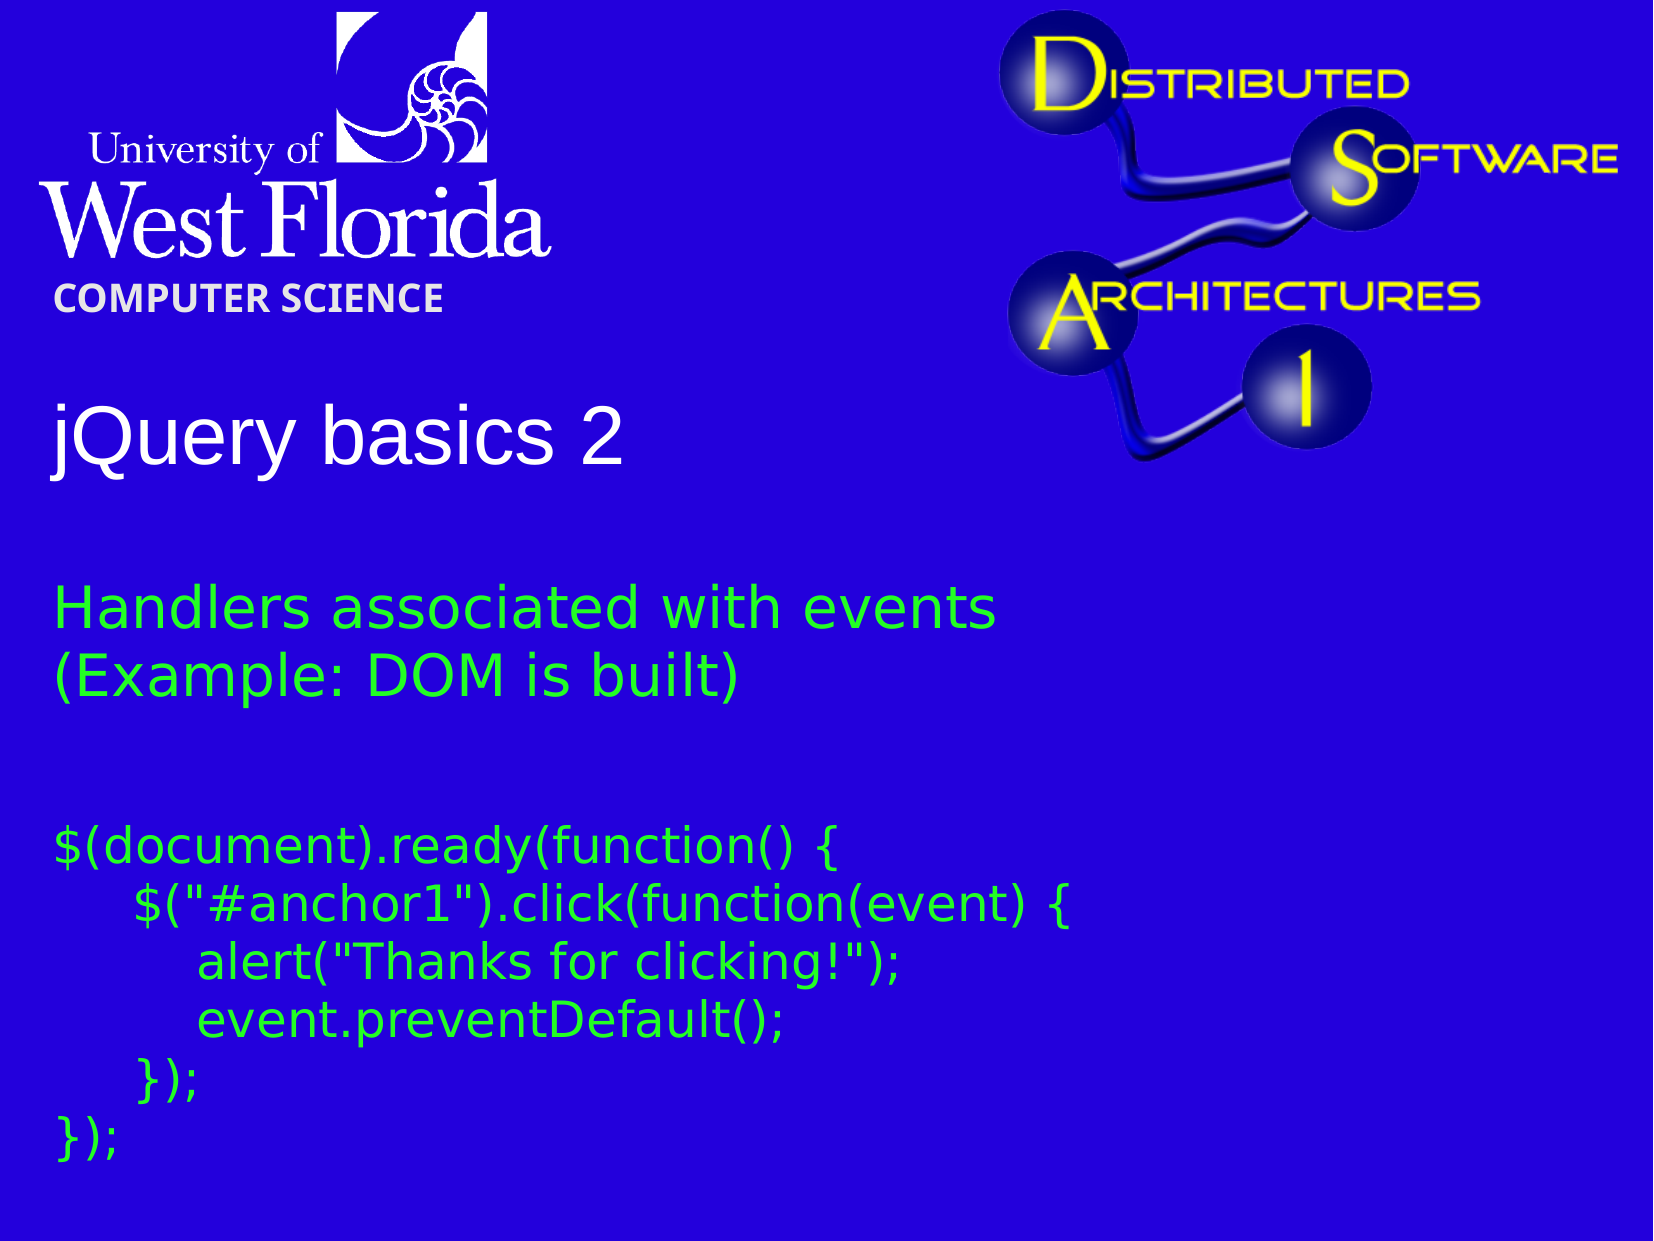

COMPUTER SCIENCE
jQuery basics 2
Handlers associated with events
(Example: DOM is built)
$(document).ready(function() {
 $("#anchor1").click(function(event) {
 alert("Thanks for clicking!");
 event.preventDefault();
 });
});